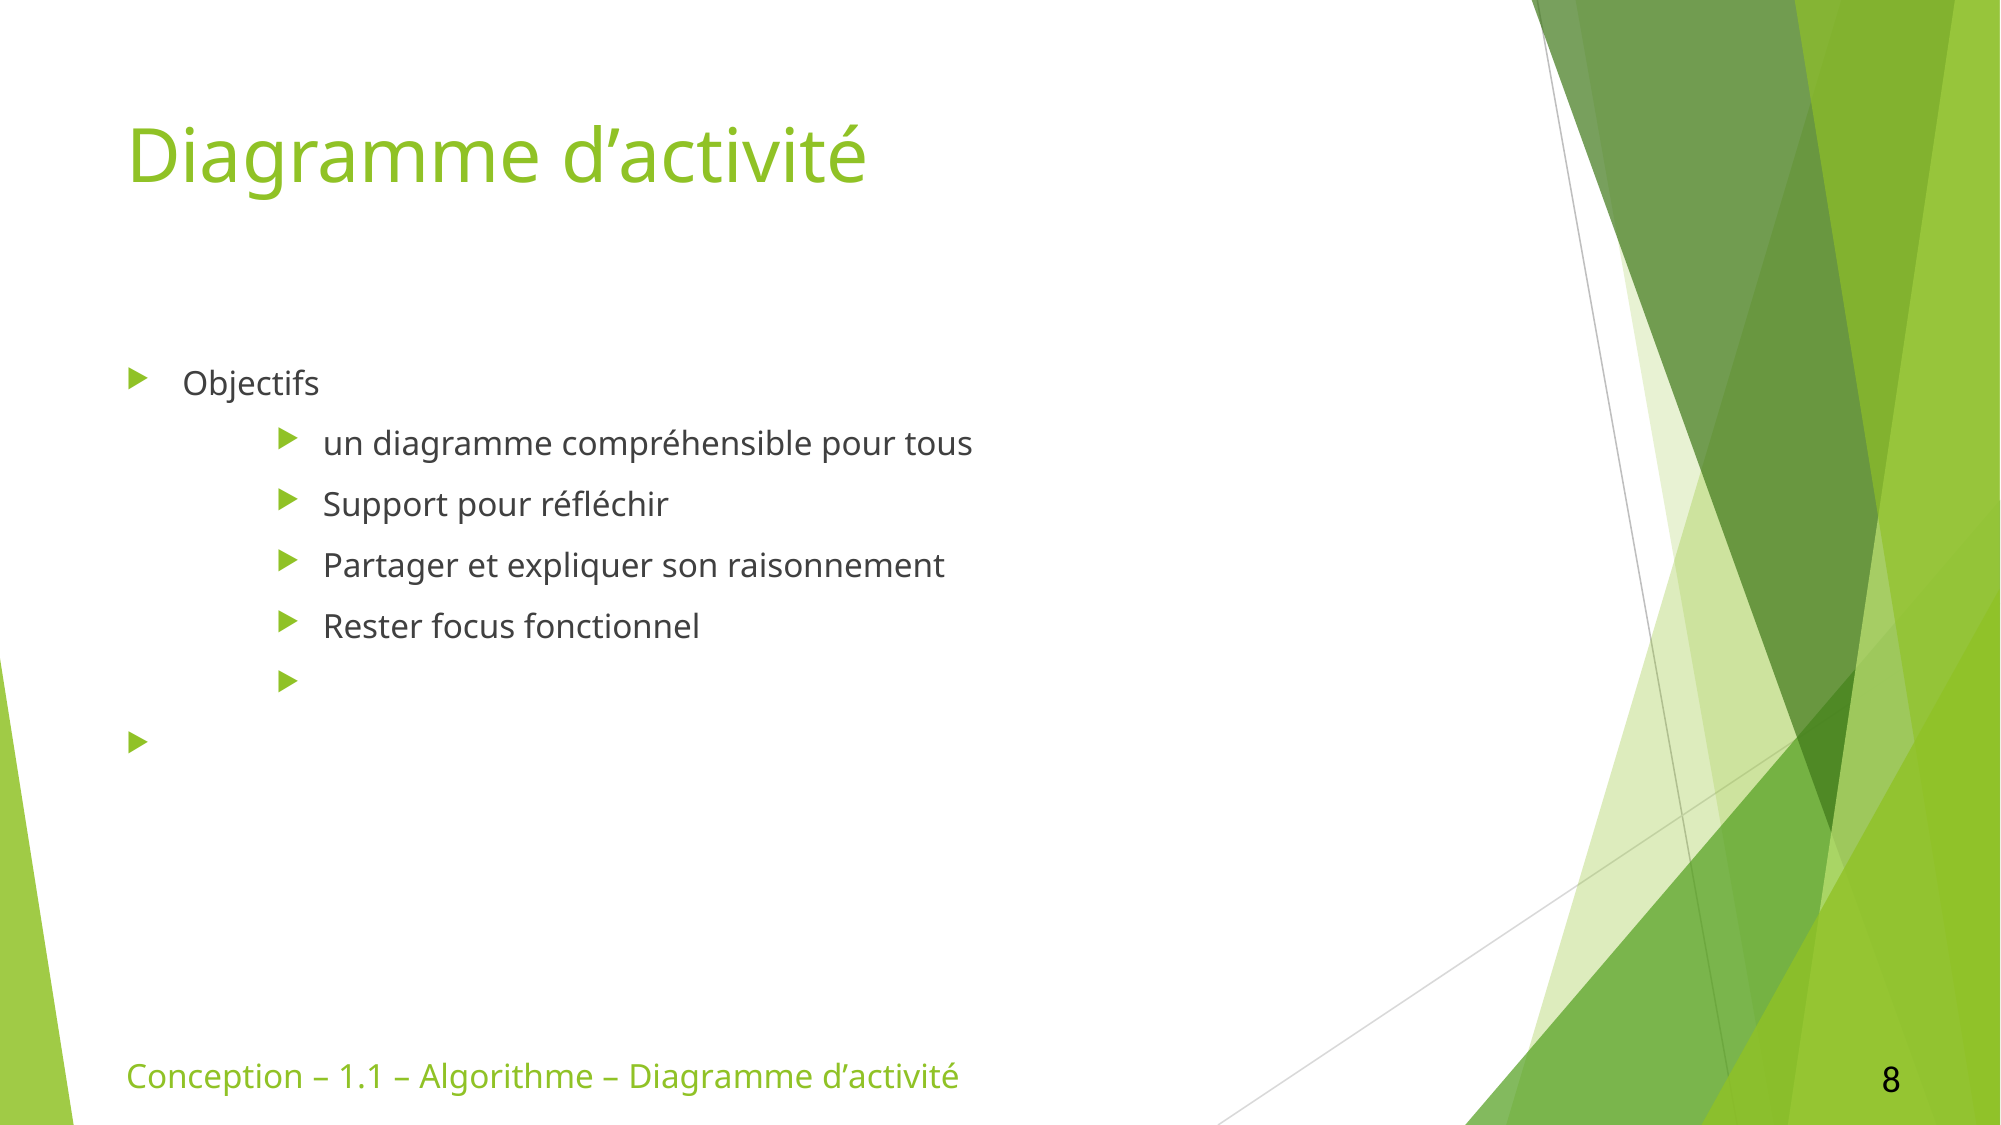

# Diagramme d’activité
Objectifs
un diagramme compréhensible pour tous
Support pour réfléchir
Partager et expliquer son raisonnement
Rester focus fonctionnel
Conception – 1.1 – Algorithme – Diagramme d’activité